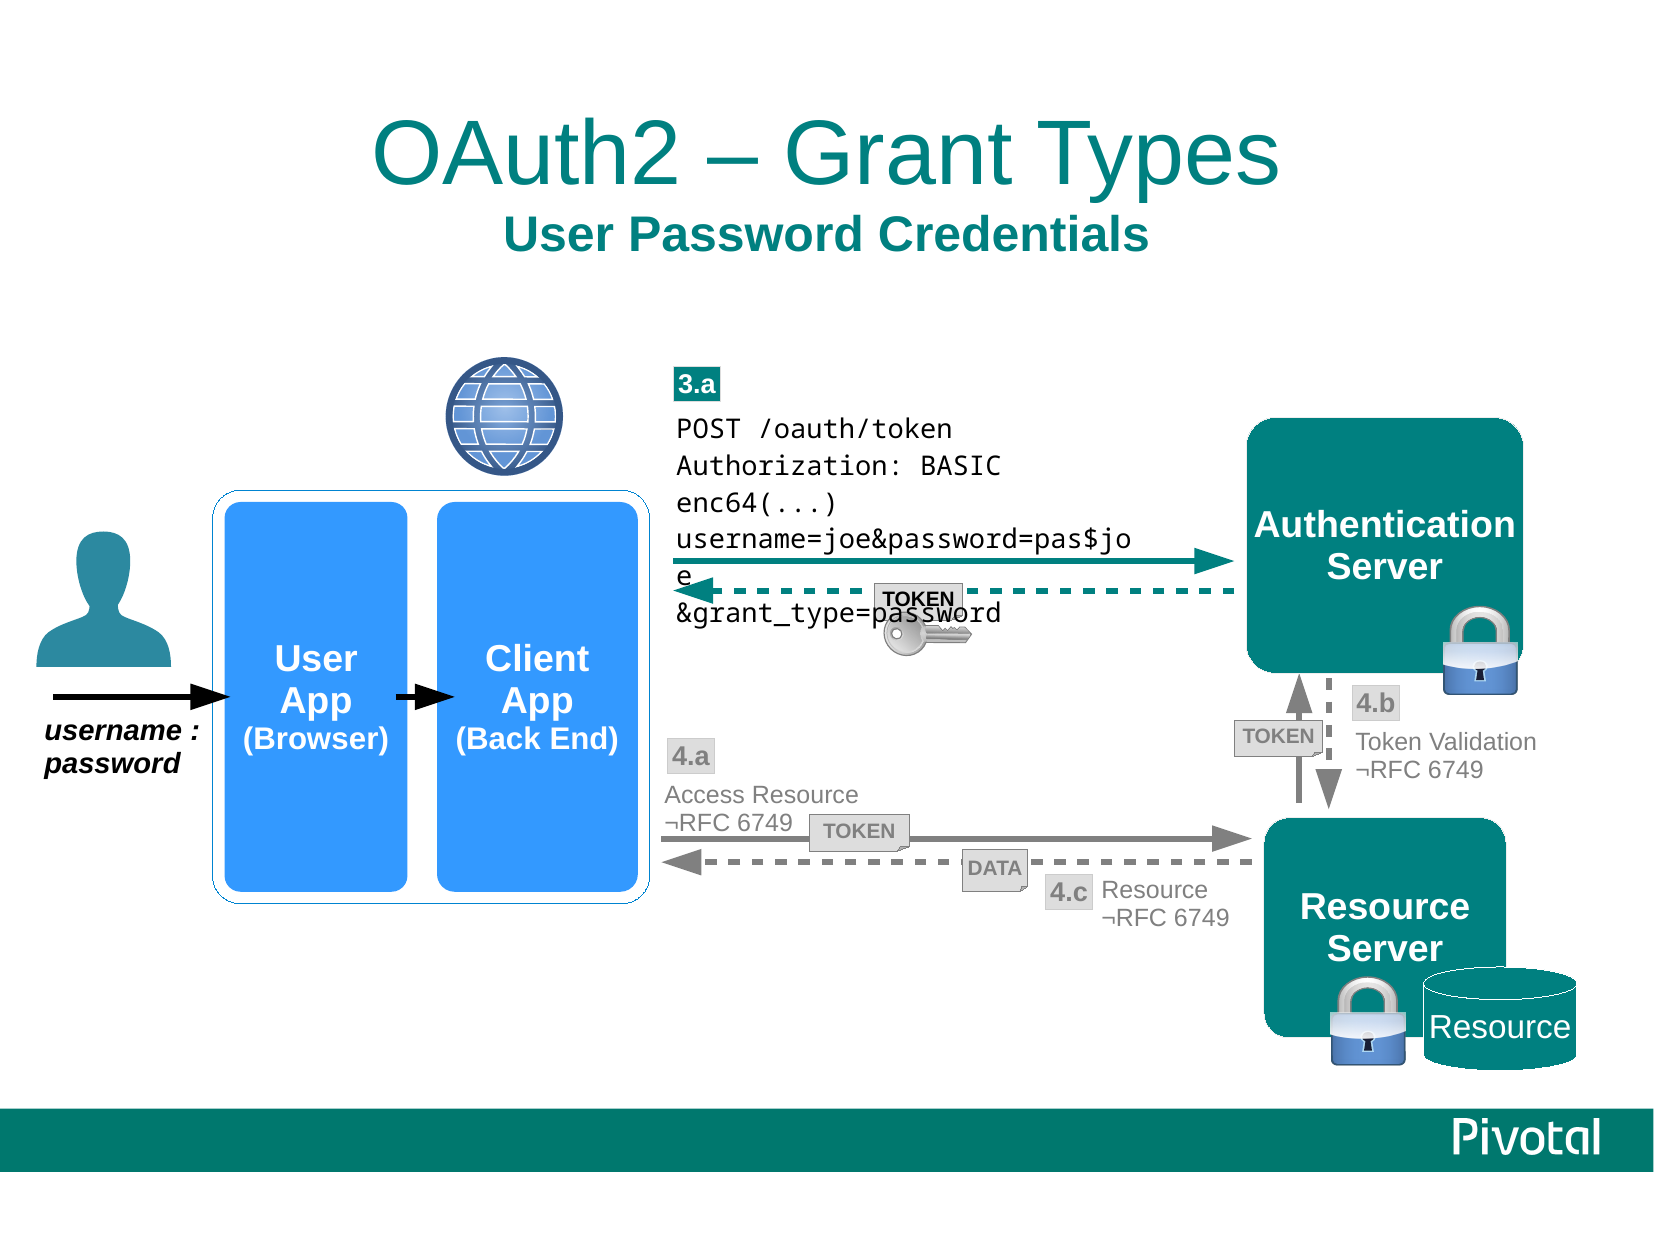

# OAuth2 – Grant Types
User Password Credentials
3.a
POST /oauth/token
Authorization: BASIC enc64(...)
username=joe&password=pas$joe
&grant_type=password
Authentication
Server
User
App
(Browser)
Client
App
(Back End)
TOKEN
4.b
username :
password
TOKEN
Token Validation
¬RFC 6749
4.a
Access Resource ¬RFC 6749
TOKEN
Resource
Server
DATA
Resource
¬RFC 6749
4.c
Resource